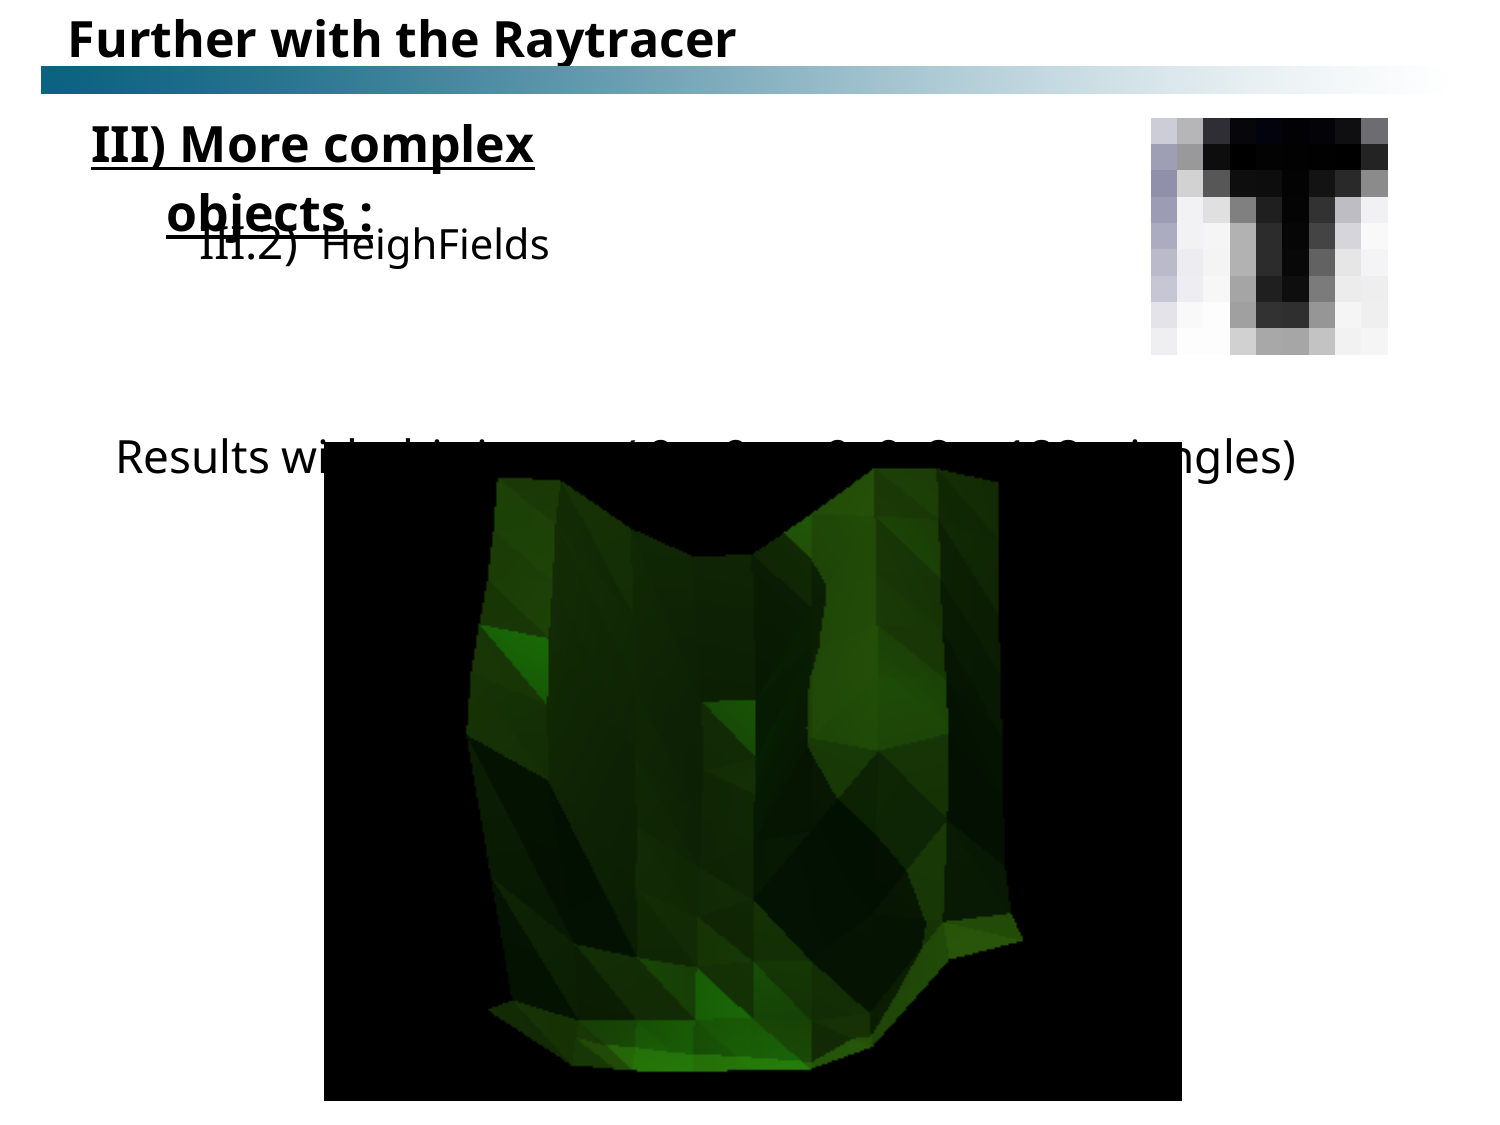

# Further with the Raytracer
III) More complex objects :
III.2) HeighFields
 Results with this image ( 9 x 9 => 9x9x2 = 128 triangles)